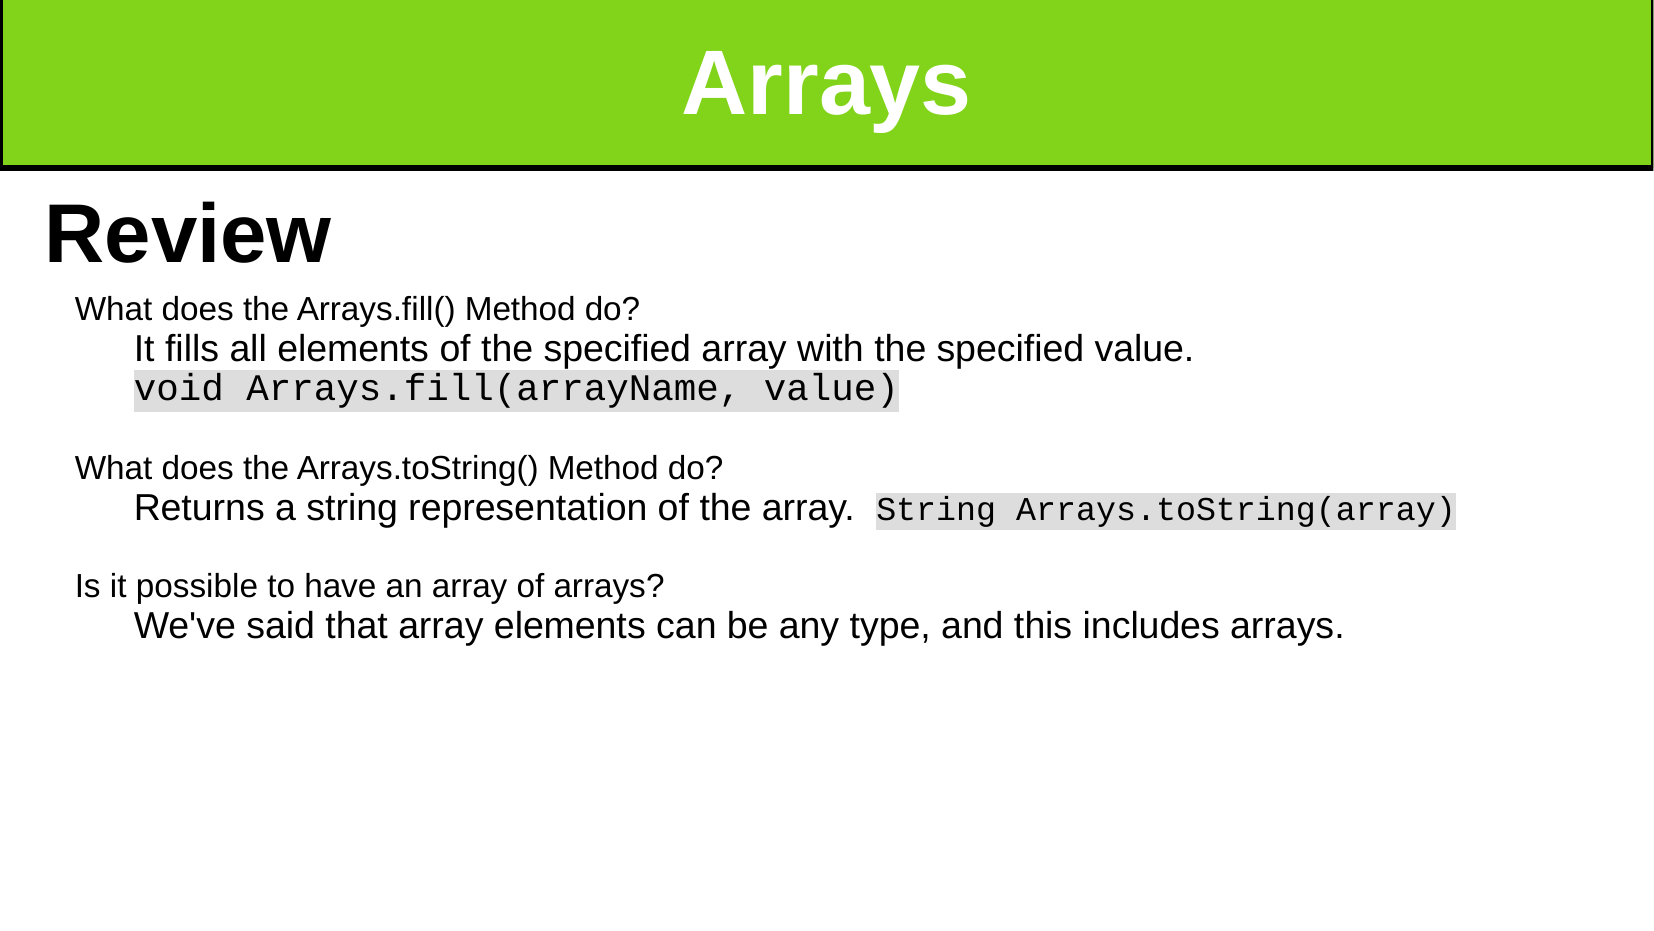

# Arrays
Review
What does the Arrays.fill() Method do?
It fills all elements of the specified array with the specified value.
void Arrays.fill(arrayName, value)
What does the Arrays.toString() Method do?
Returns a string representation of the array. String Arrays.toString(array)
Is it possible to have an array of arrays?
We've said that array elements can be any type, and this includes arrays.